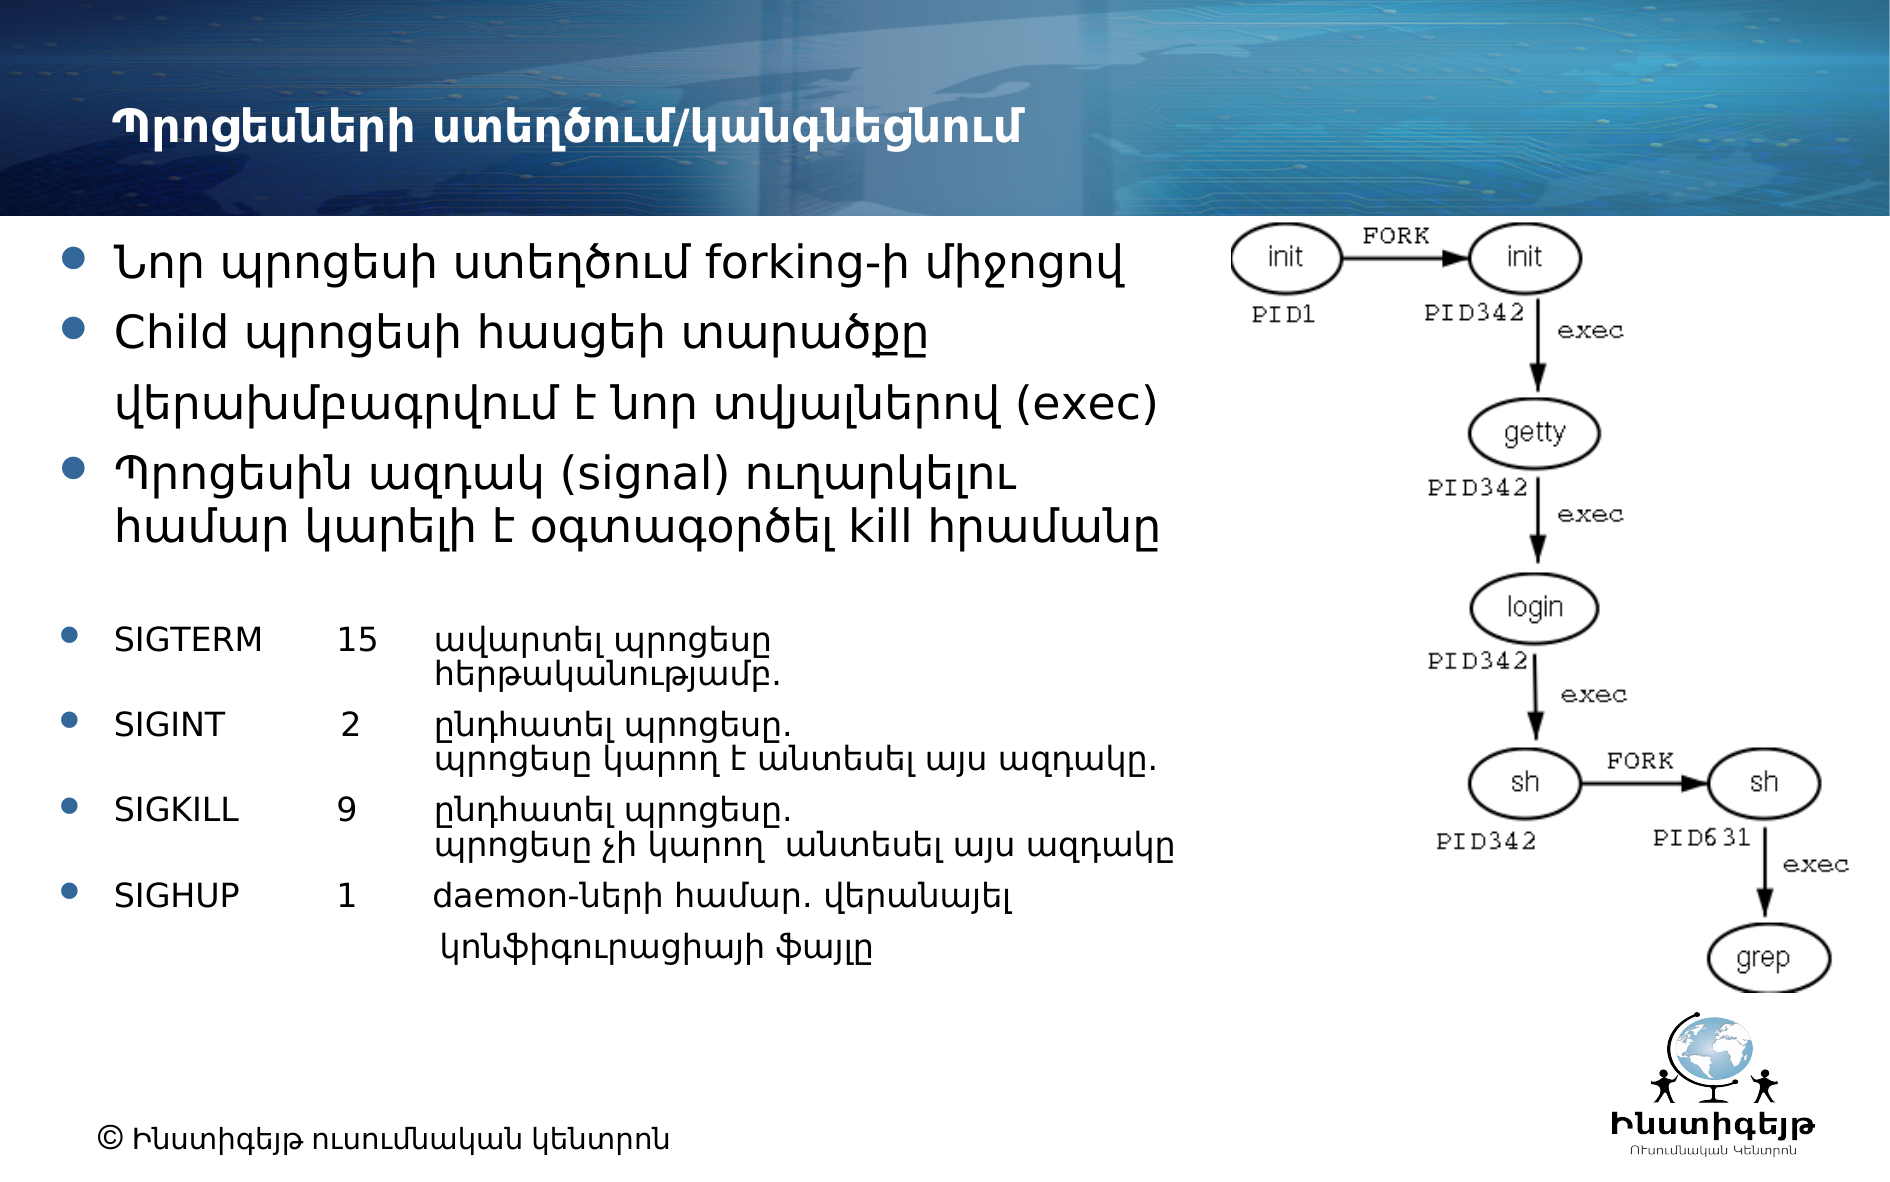

# Պրոցեսների ստեղծում/կանգնեցնում
Նոր պրոցեսի ստեղծում forking-ի միջոցով
Child պրոցեսի հասցեի տարածքը
վերախմբագրվում է նոր տվյալներով (exec)
Պրոցեսին ազդակ (signal) ուղարկելու
համար կարելի է օգտագօրծել kill հրամանը
SIGTERM	 15	ավարտել պրոցեսը
					հերթականությամբ.
SIGINT 2	ընդհատել պրոցեսը.
					պրոցեսը կարող է անտեսել այս ազդակը.
SIGKILL	 9 	ընդհատել պրոցեսը.
					պրոցեսը չի կարող անտեսել այս ազդակը
SIGHUP	 1	 daemon-ների համար․ վերանայել
 կոնֆիգուրացիայի ֆայլը